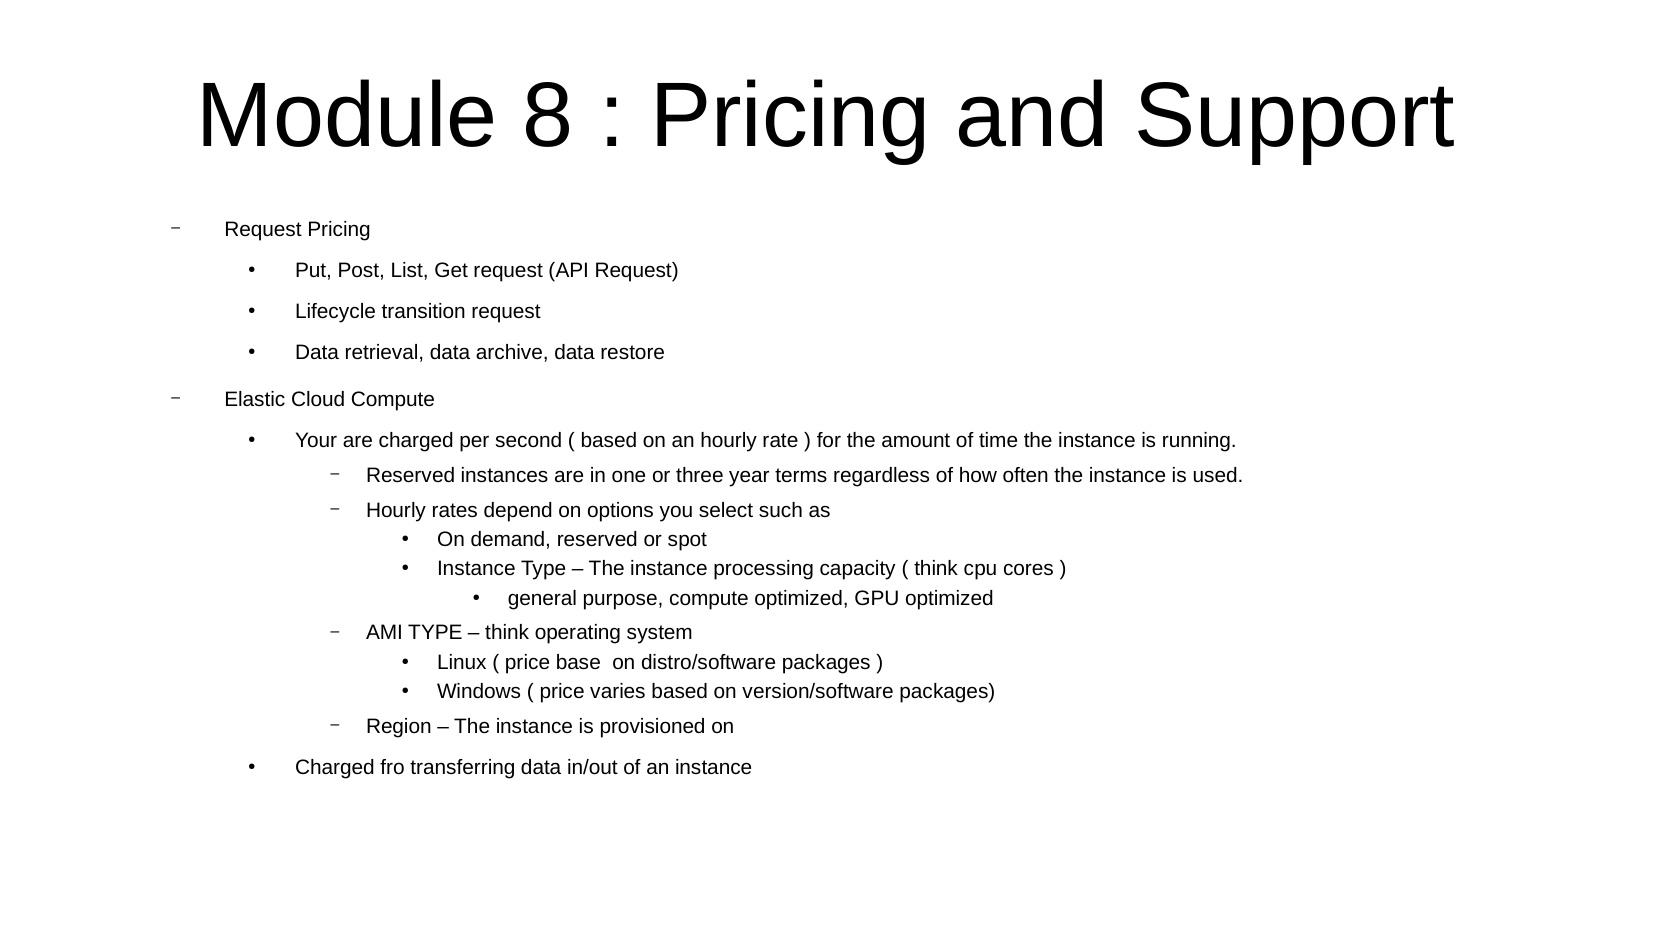

# Module 8 : Pricing and Support
Request Pricing
Put, Post, List, Get request (API Request)
Lifecycle transition request
Data retrieval, data archive, data restore
Elastic Cloud Compute
Your are charged per second ( based on an hourly rate ) for the amount of time the instance is running.
Reserved instances are in one or three year terms regardless of how often the instance is used.
Hourly rates depend on options you select such as
On demand, reserved or spot
Instance Type – The instance processing capacity ( think cpu cores )
general purpose, compute optimized, GPU optimized
AMI TYPE – think operating system
Linux ( price base on distro/software packages )
Windows ( price varies based on version/software packages)
Region – The instance is provisioned on
Charged fro transferring data in/out of an instance